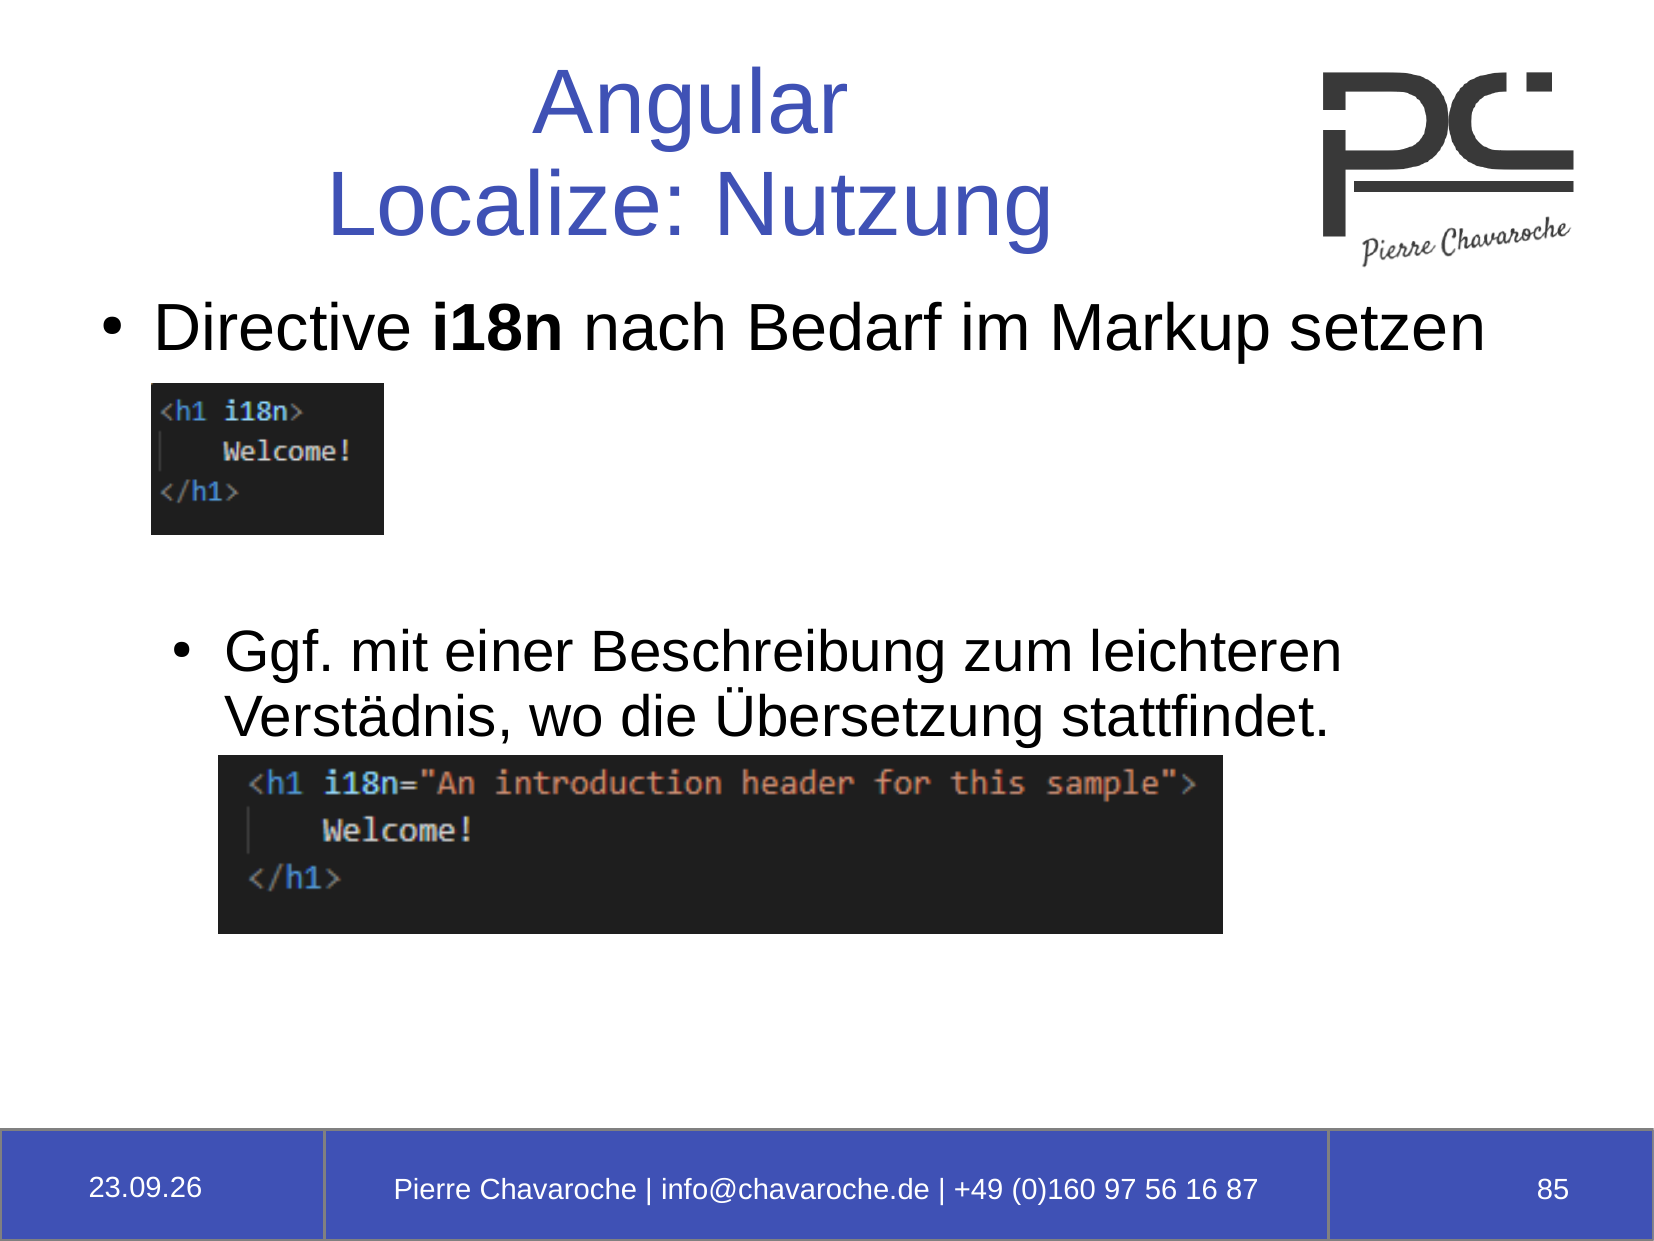

# Angular Localize: Nutzung
Directive i18n nach Bedarf im Markup setzen
Ggf. mit einer Beschreibung zum leichteren Verstädnis, wo die Übersetzung stattfindet.
Pierre Chavaroche | info@chavaroche.de | +49 (0)160 97 56 16 87
85